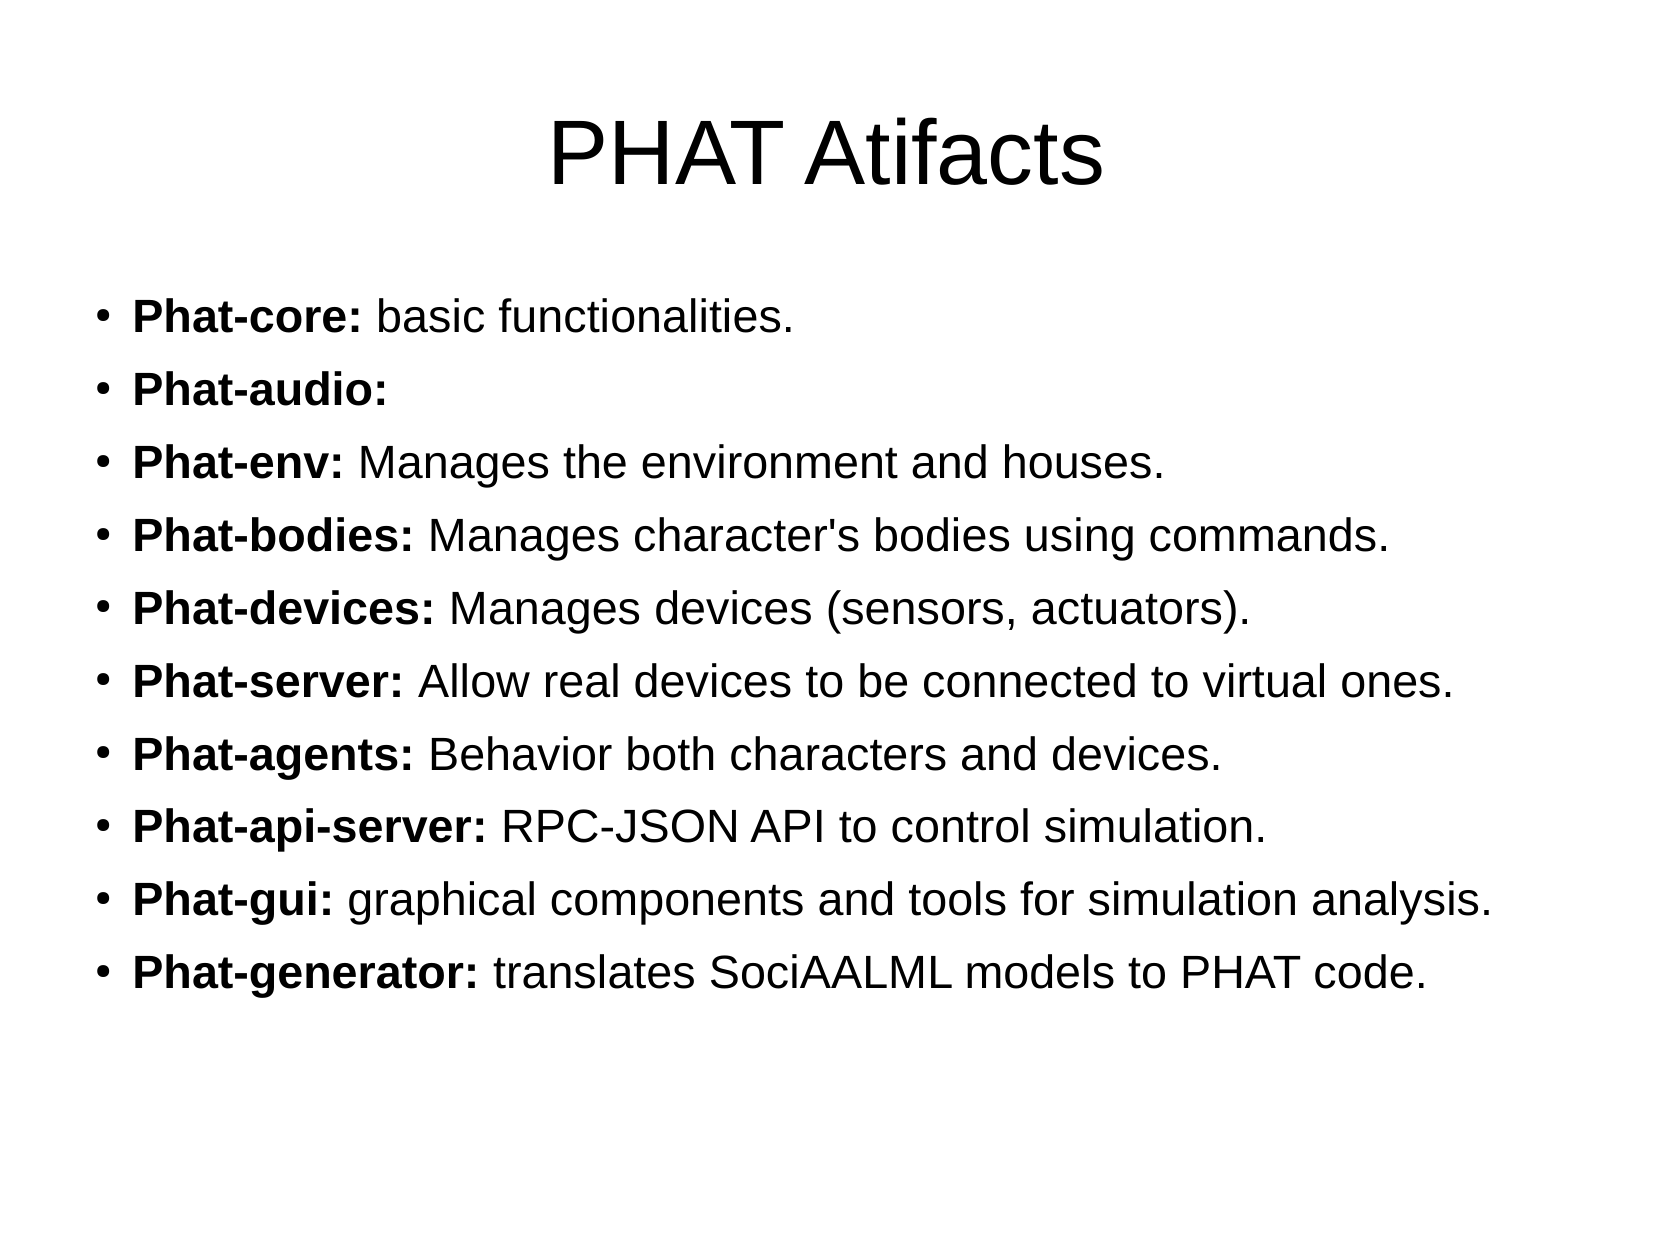

# PHAT Atifacts
Phat-core: basic functionalities.
Phat-audio:
Phat-env: Manages the environment and houses.
Phat-bodies: Manages character's bodies using commands.
Phat-devices: Manages devices (sensors, actuators).
Phat-server: Allow real devices to be connected to virtual ones.
Phat-agents: Behavior both characters and devices.
Phat-api-server: RPC-JSON API to control simulation.
Phat-gui: graphical components and tools for simulation analysis.
Phat-generator: translates SociAALML models to PHAT code.